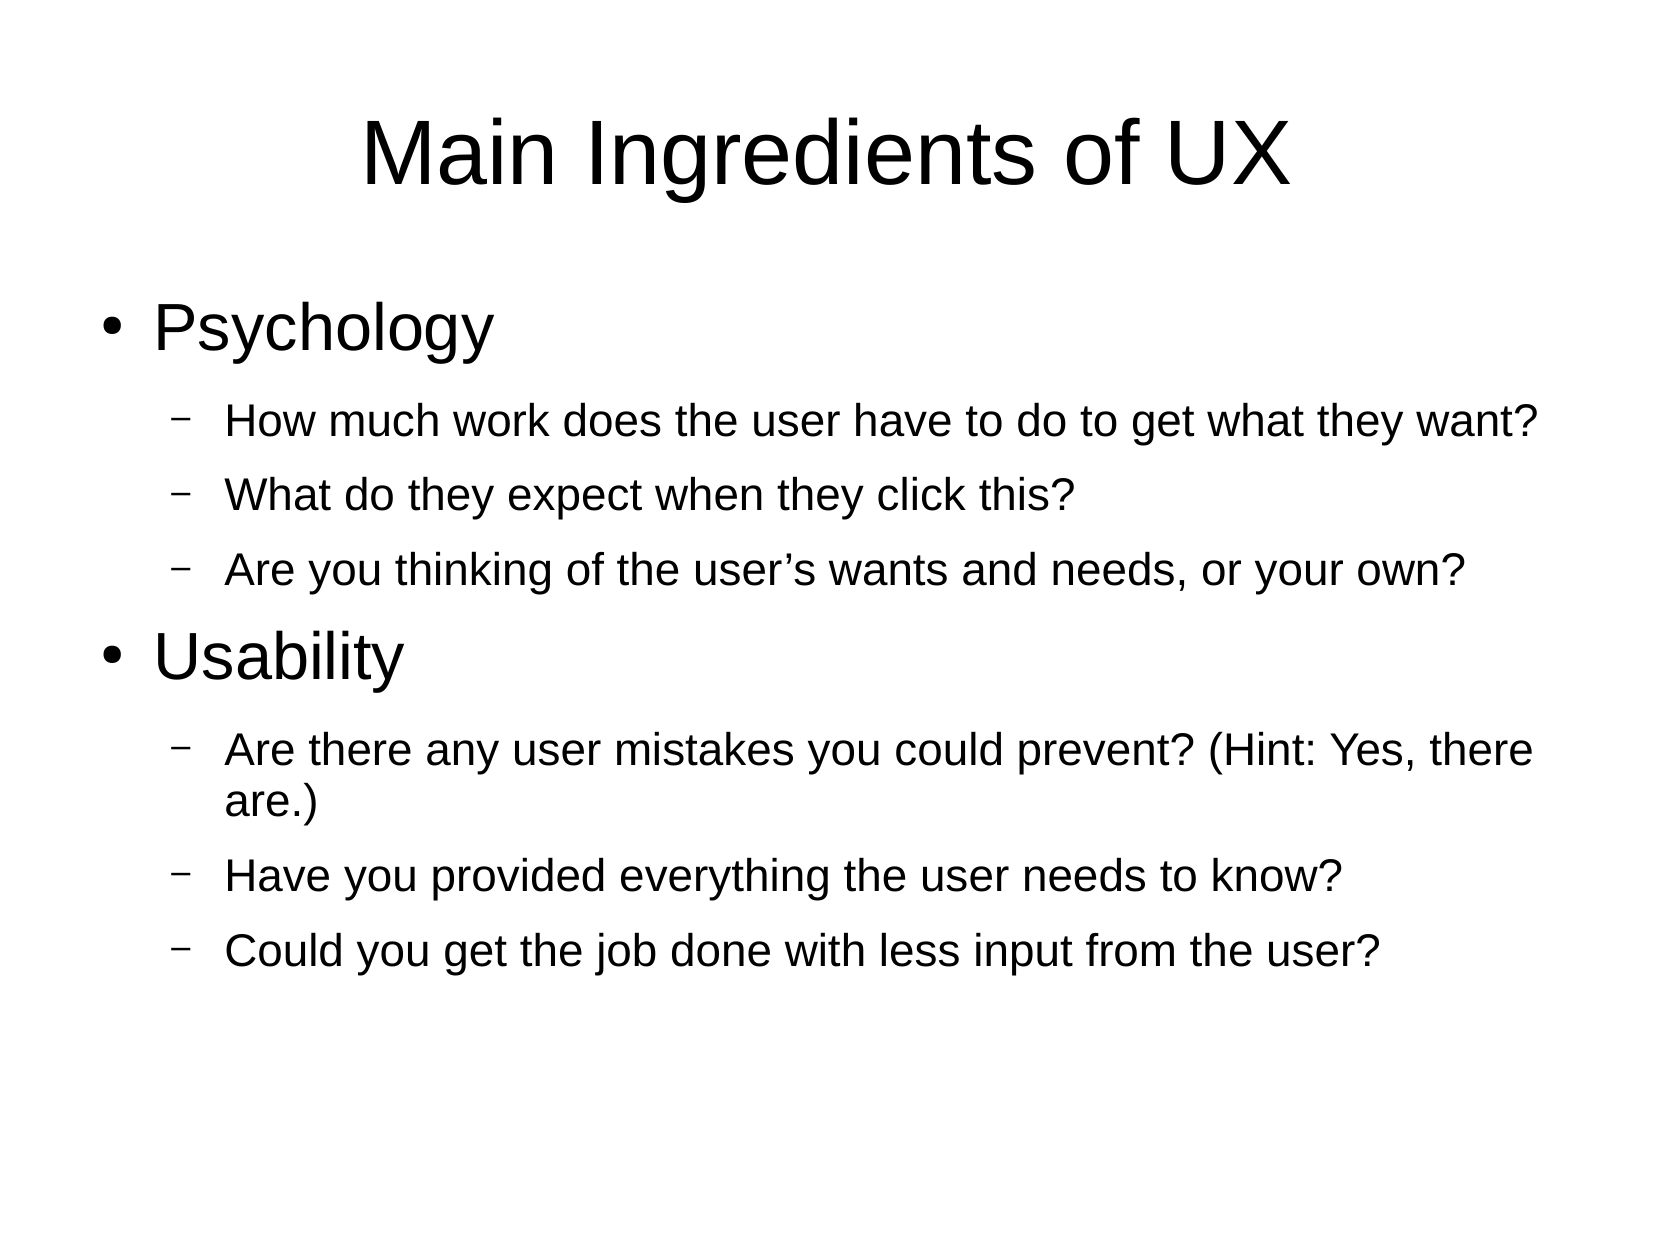

# Main Ingredients of UX
Psychology
How much work does the user have to do to get what they want?
What do they expect when they click this?
Are you thinking of the user’s wants and needs, or your own?
Usability
Are there any user mistakes you could prevent? (Hint: Yes, there are.)
Have you provided everything the user needs to know?
Could you get the job done with less input from the user?